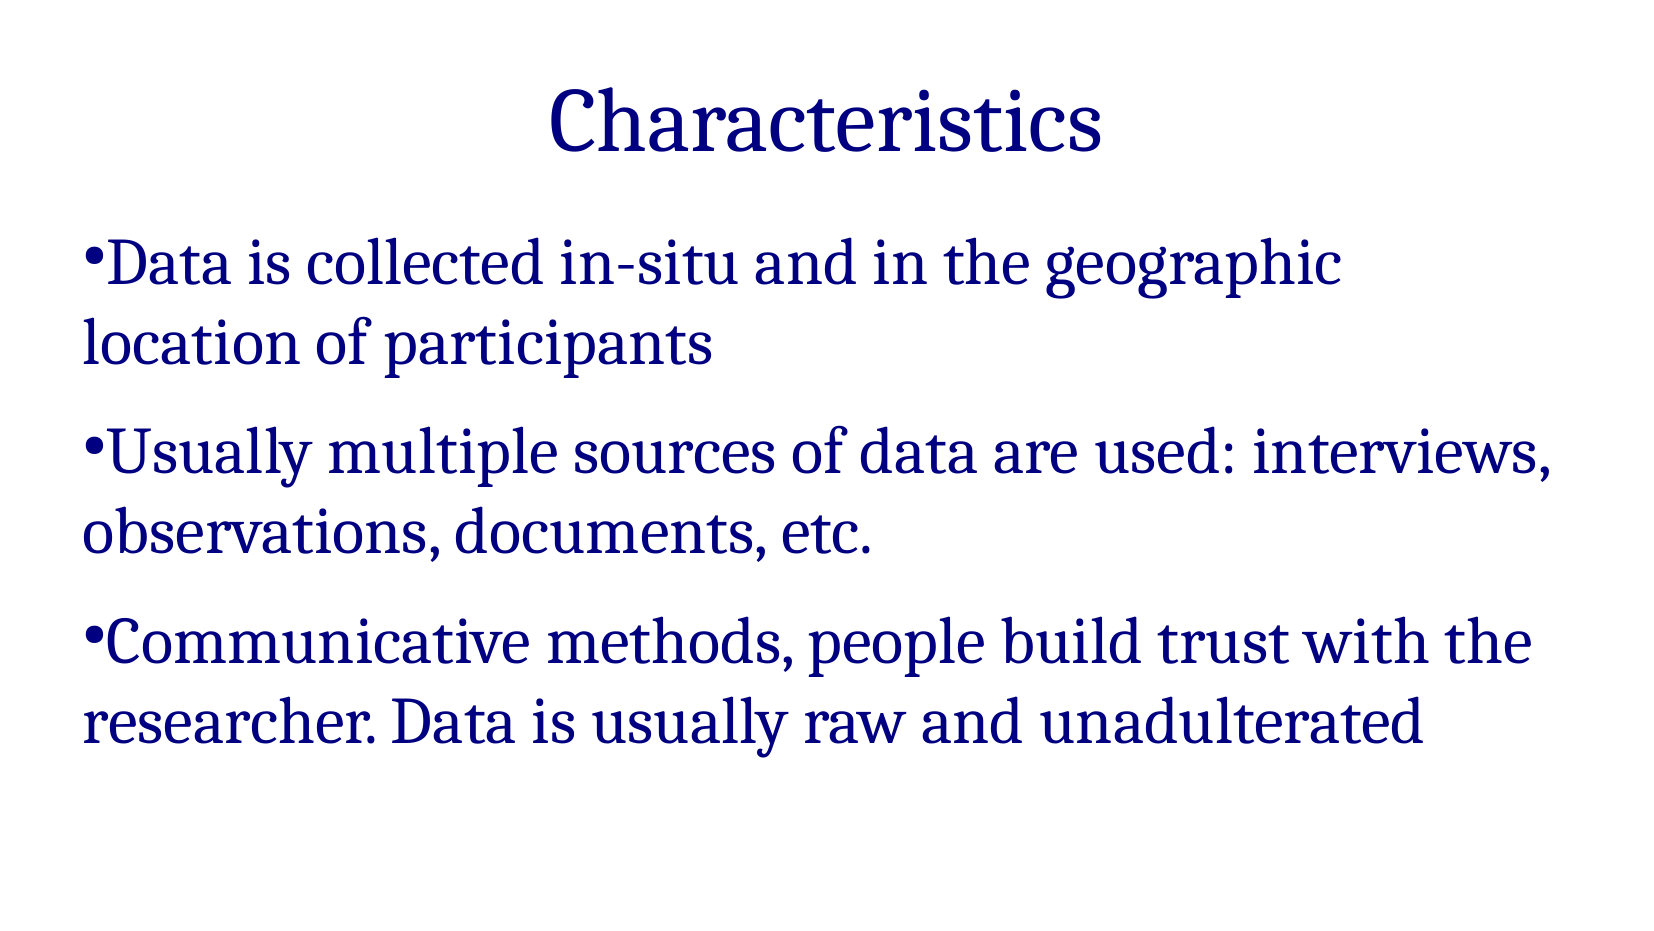

# Characteristics
Data is collected in-situ and in the geographic location of participants
Usually multiple sources of data are used: interviews, observations, documents, etc.
Communicative methods, people build trust with the researcher. Data is usually raw and unadulterated